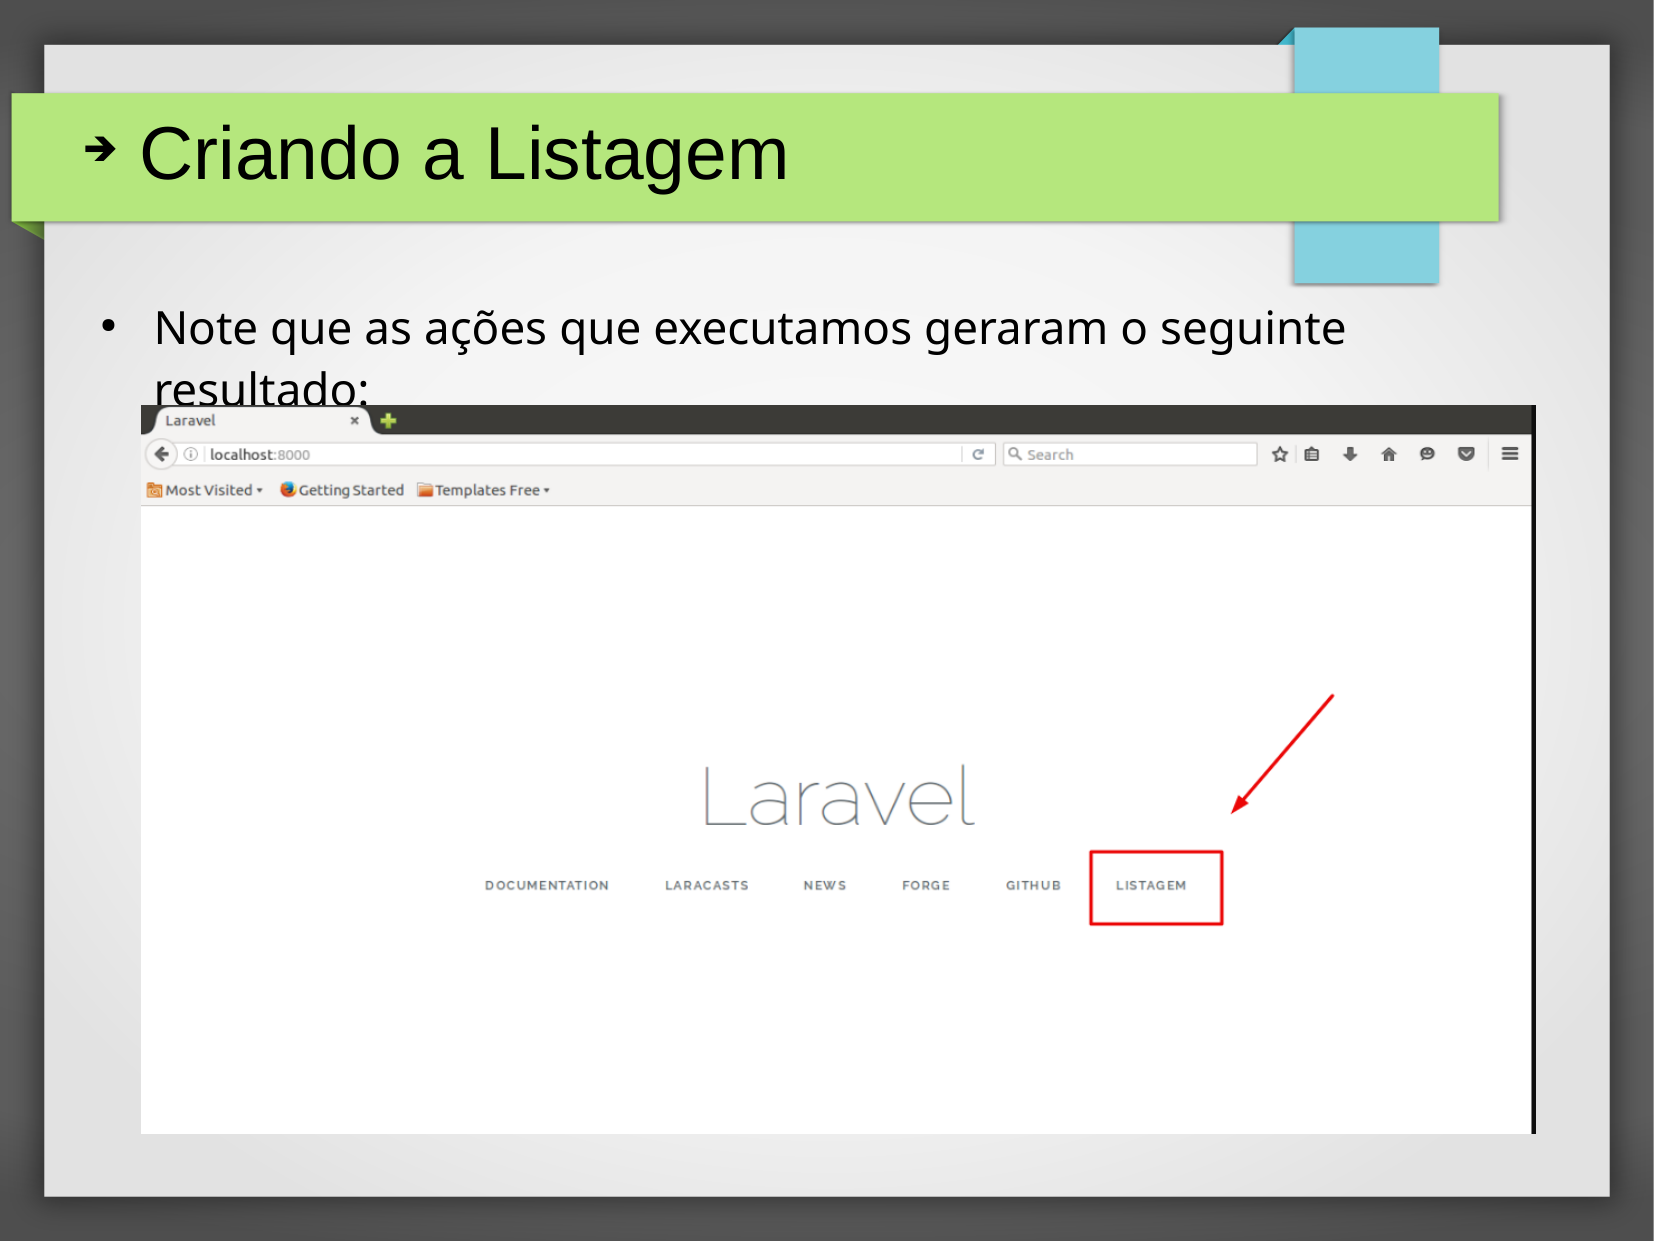

# Criando a Listagem
Note que as ações que executamos geraram o seguinte resultado: